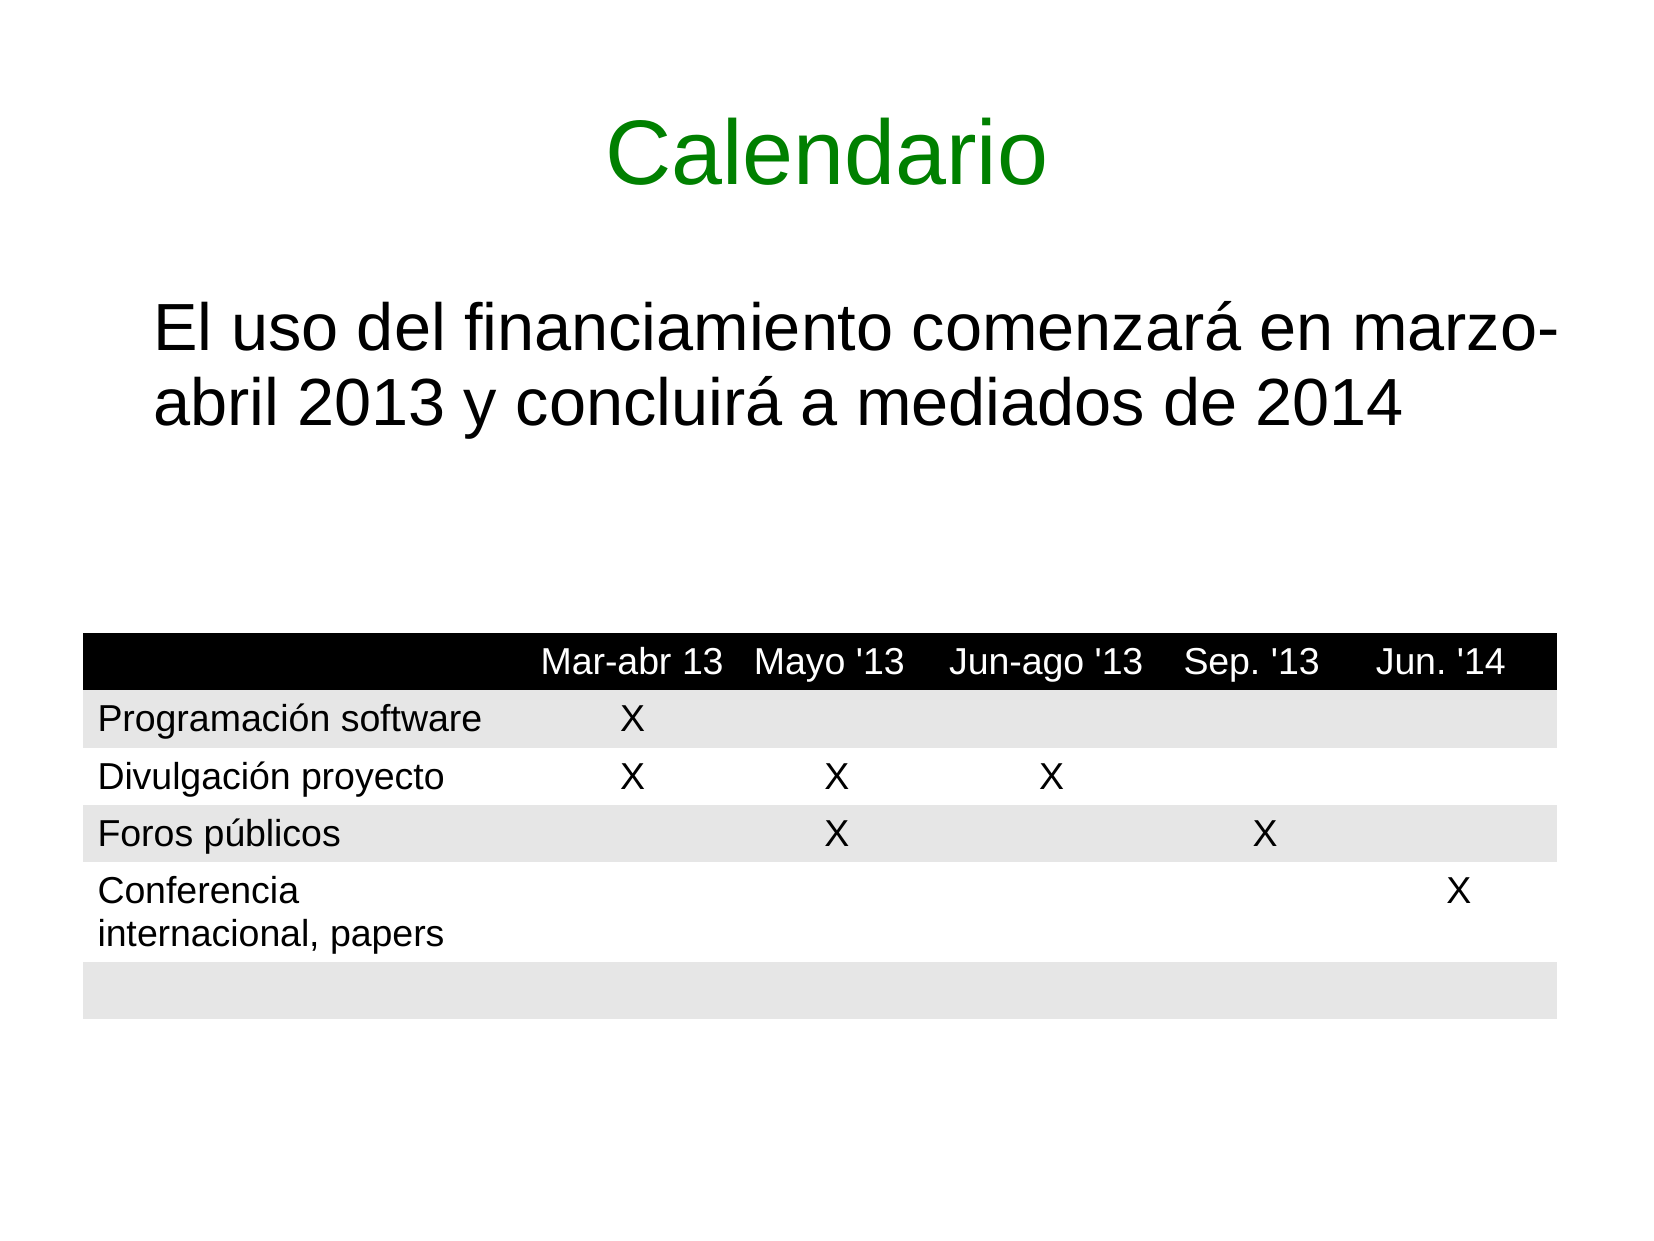

# Calendario
El uso del financiamiento comenzará en marzo-abril 2013 y concluirá a mediados de 2014
| | Mar-abr 13 | Mayo '13 | Jun-ago '13 | Sep. '13 | Jun. '14 |
| --- | --- | --- | --- | --- | --- |
| Programación software | X | | | | |
| Divulgación proyecto | X | X | X | | |
| Foros públicos | | X | | X | |
| Conferencia internacional, papers | | | | | X |
| | | | | | |